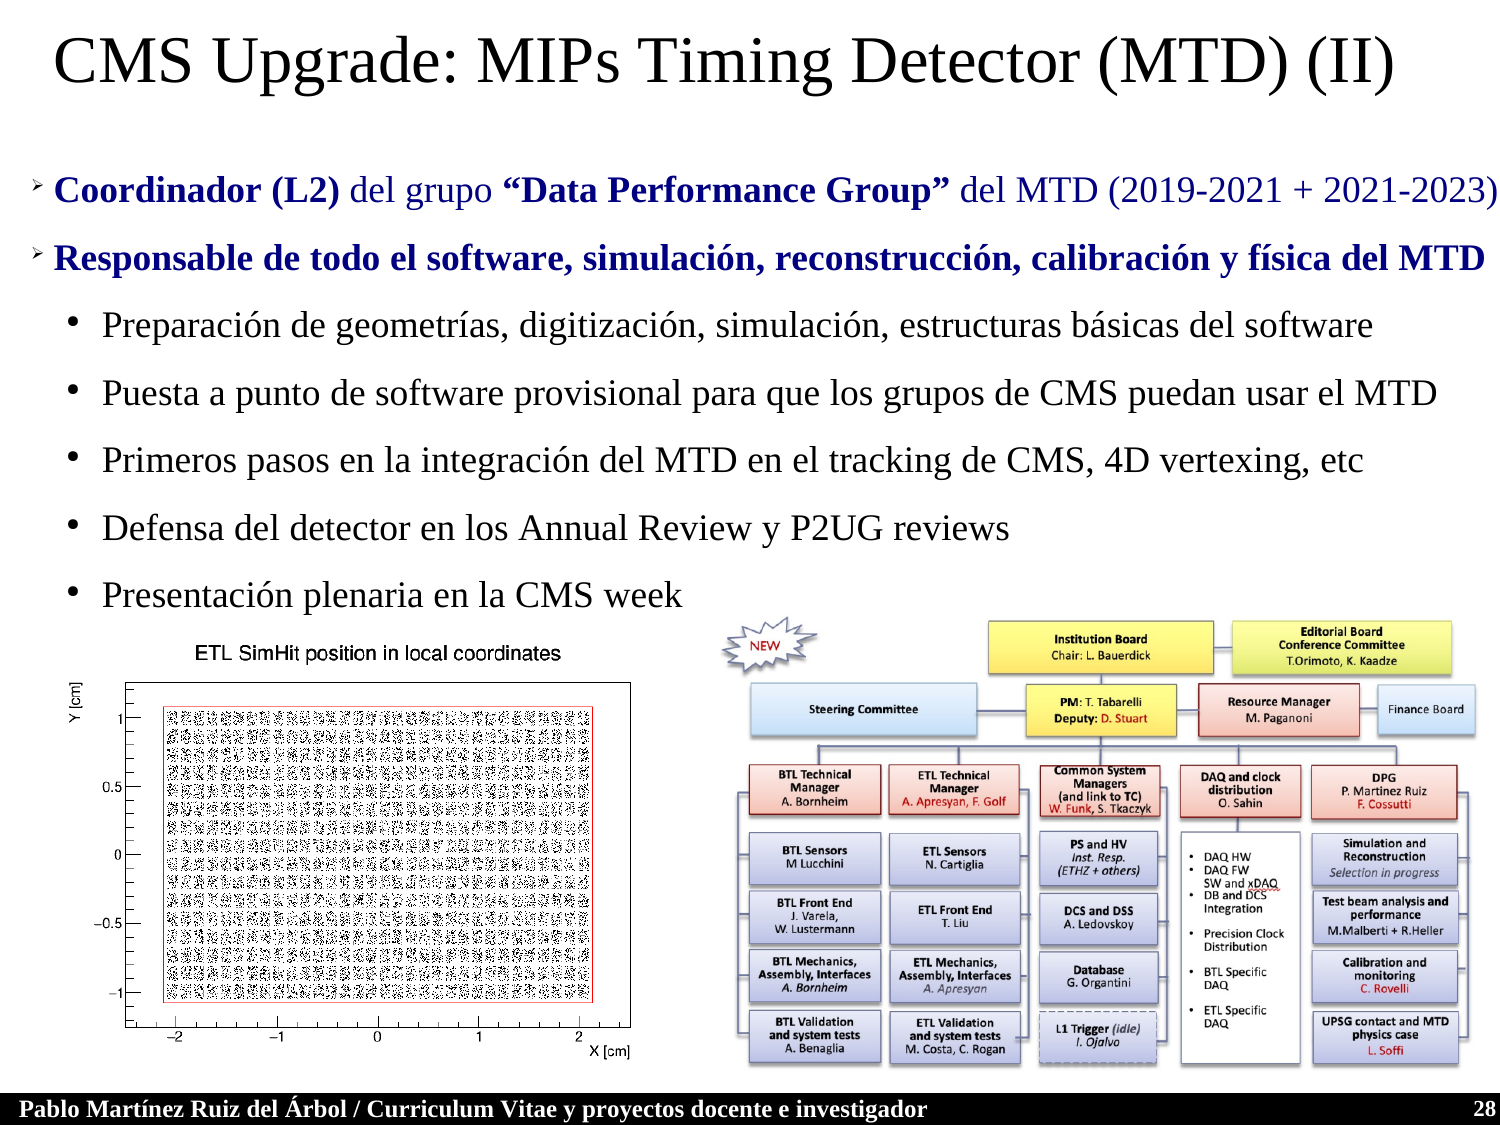

CMS Upgrade: MIPs Timing Detector (MTD) (II)
 Coordinador (L2) del grupo “Data Performance Group” del MTD (2019-2021 + 2021-2023)
 Responsable de todo el software, simulación, reconstrucción, calibración y física del MTD
Preparación de geometrías, digitización, simulación, estructuras básicas del software
Puesta a punto de software provisional para que los grupos de CMS puedan usar el MTD
Primeros pasos en la integración del MTD en el tracking de CMS, 4D vertexing, etc
Defensa del detector en los Annual Review y P2UG reviews
Presentación plenaria en la CMS week
28